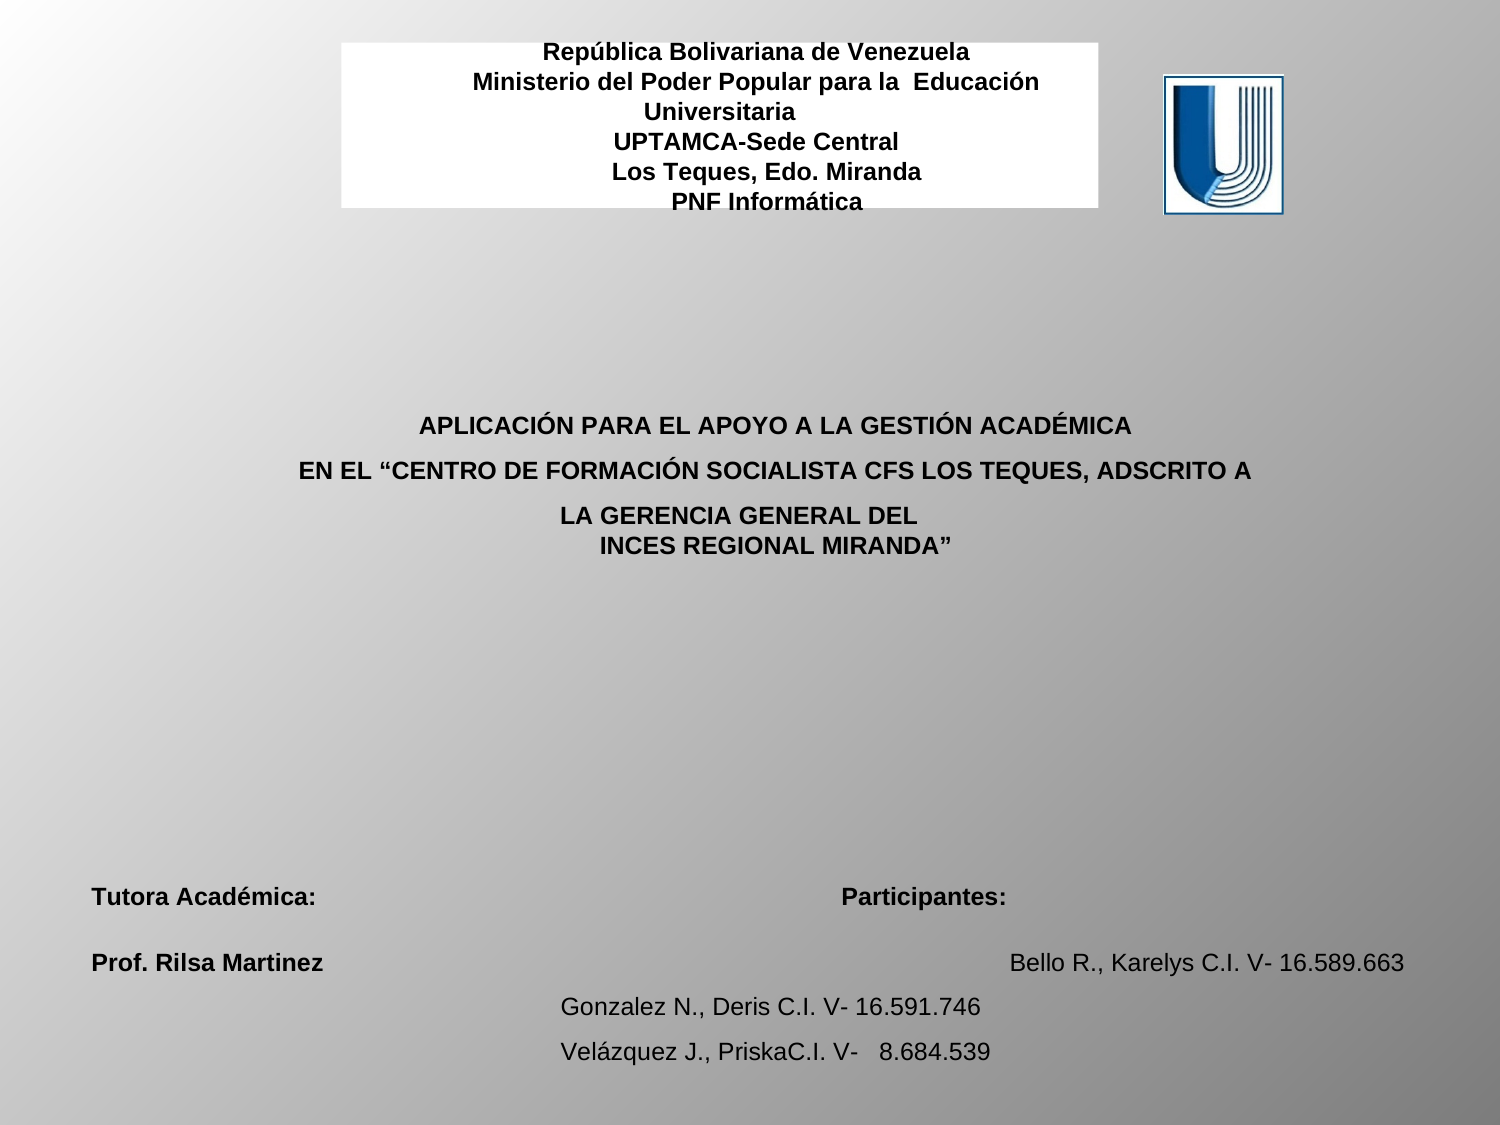

República Bolivariana de Venezuela
Ministerio del Poder Popular para la Educación Universitaria
UPTAMCA-Sede Central
 Los Teques, Edo. Miranda
 PNF Informática
APLICACIÓN PARA EL APOYO A LA GESTIÓN ACADÉMICA
EN EL “CENTRO DE FORMACIÓN SOCIALISTA CFS LOS TEQUES, ADSCRITO A LA GERENCIA GENERAL DEL
INCES REGIONAL MIRANDA”
Tutora Académica: 				Participantes:
Prof. Rilsa Martinez				 Bello R., Karelys C.I. V- 16.589.663
 Gonzalez N., Deris C.I. V- 16.591.746
 Velázquez J., PriskaC.I. V- 8.684.539